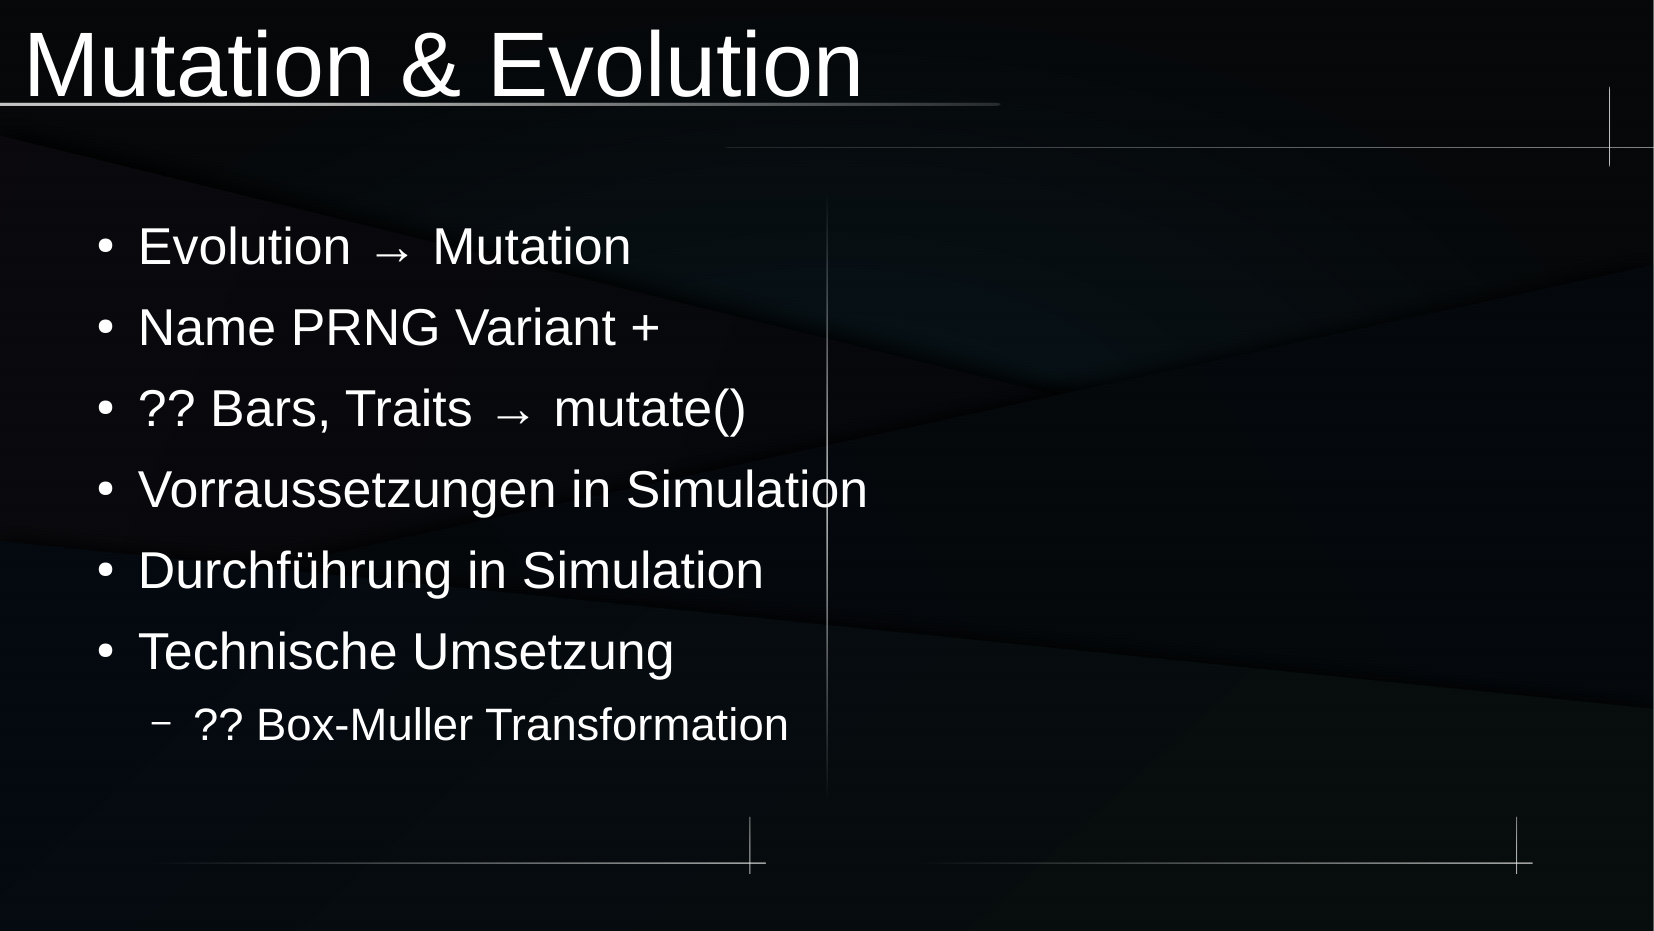

# Mutation & Evolution
Evolution → Mutation
Name PRNG Variant +
?? Bars, Traits → mutate()
Vorraussetzungen in Simulation
Durchführung in Simulation
Technische Umsetzung
?? Box-Muller Transformation